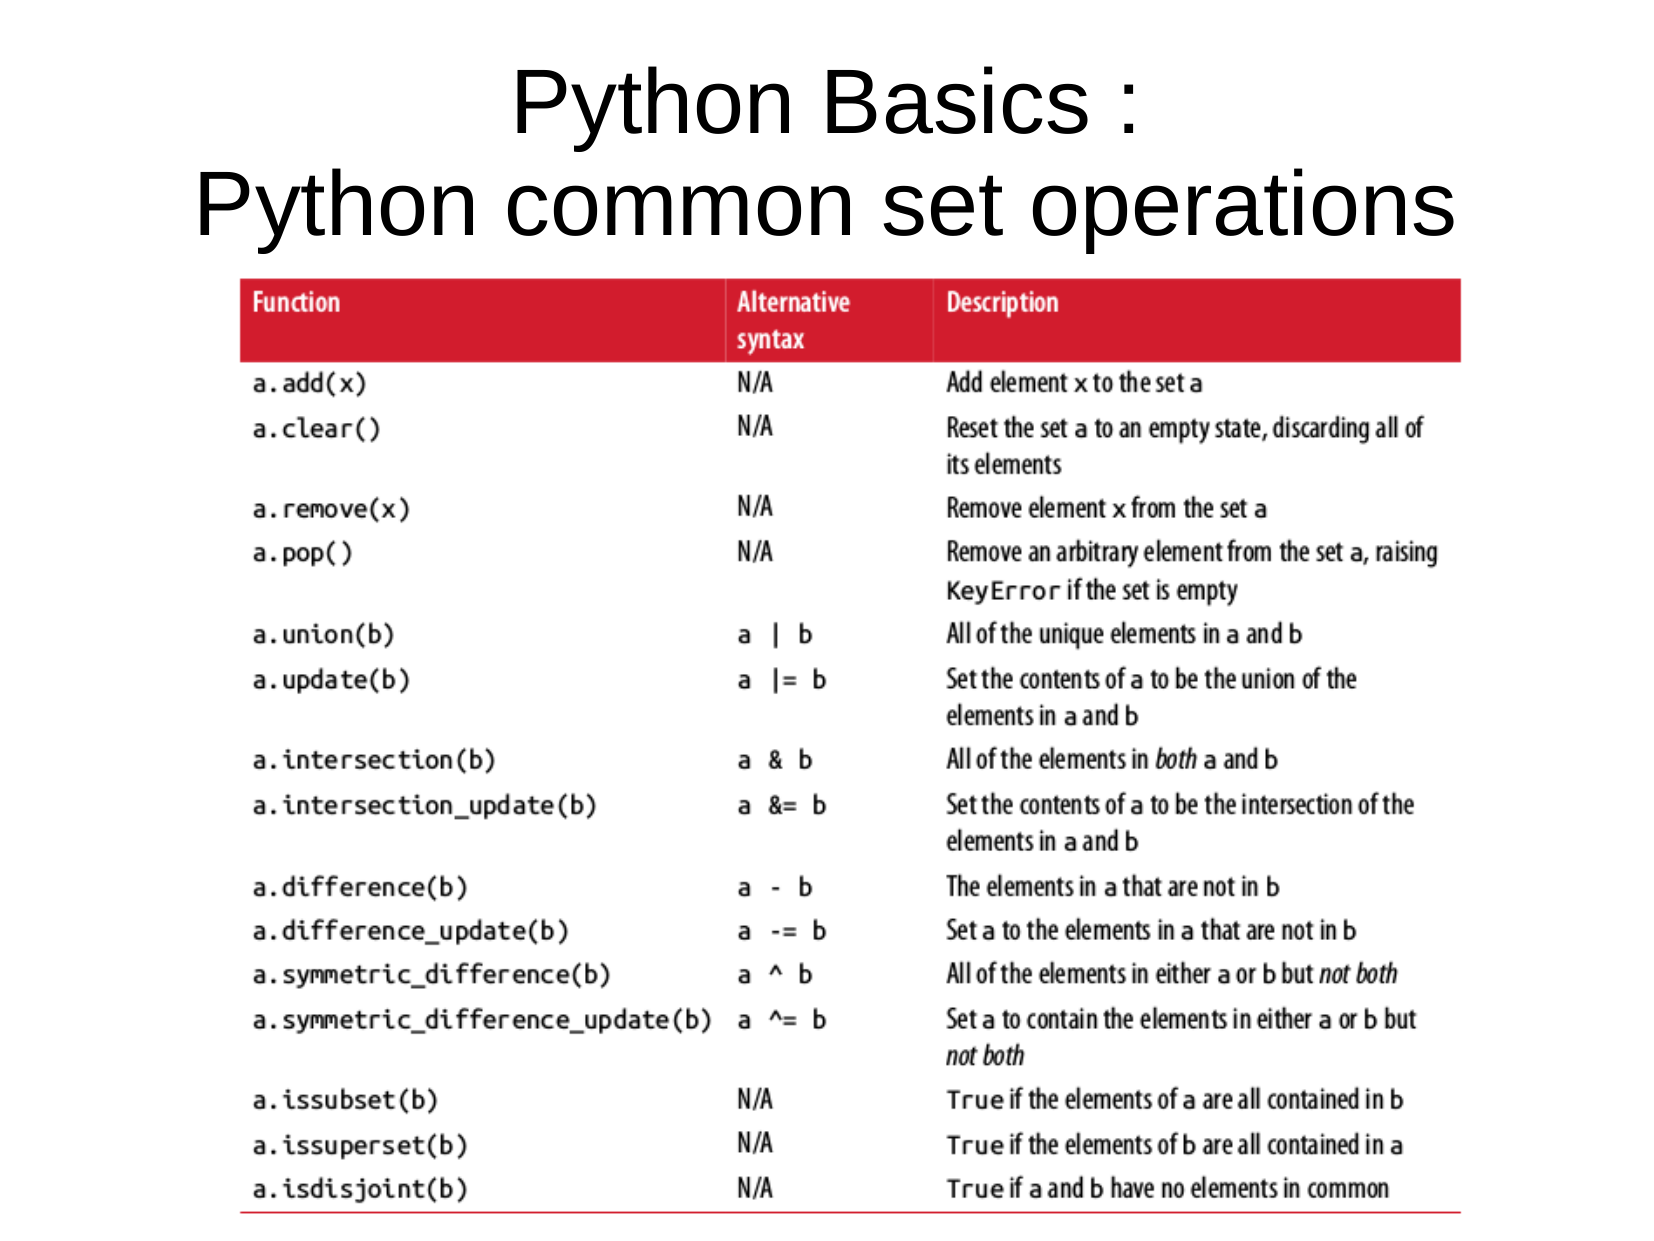

# Python Basics : Python common set operations